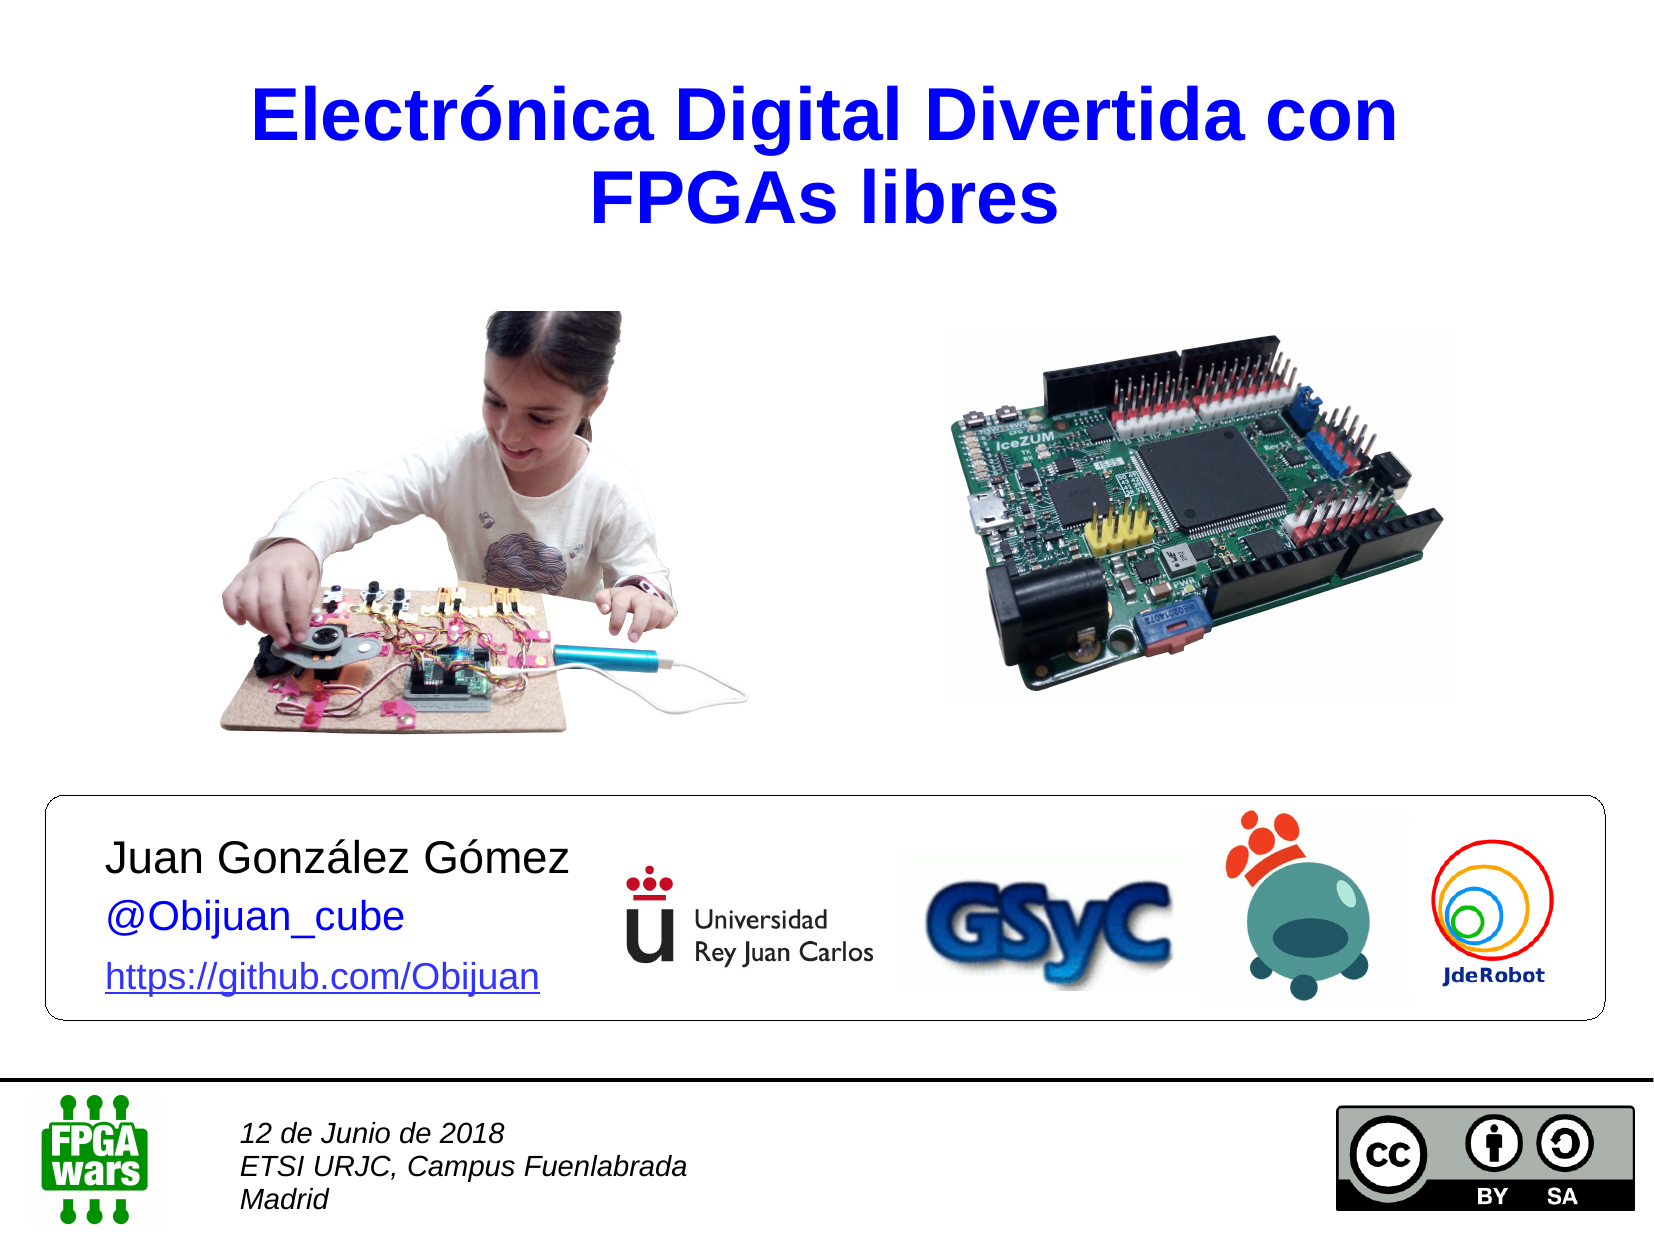

# Electrónica Digital Divertida con FPGAs libres
Juan González Gómez
@Obijuan_cube
https://github.com/Obijuan
12 de Junio de 2018
ETSI URJC, Campus Fuenlabrada
Madrid